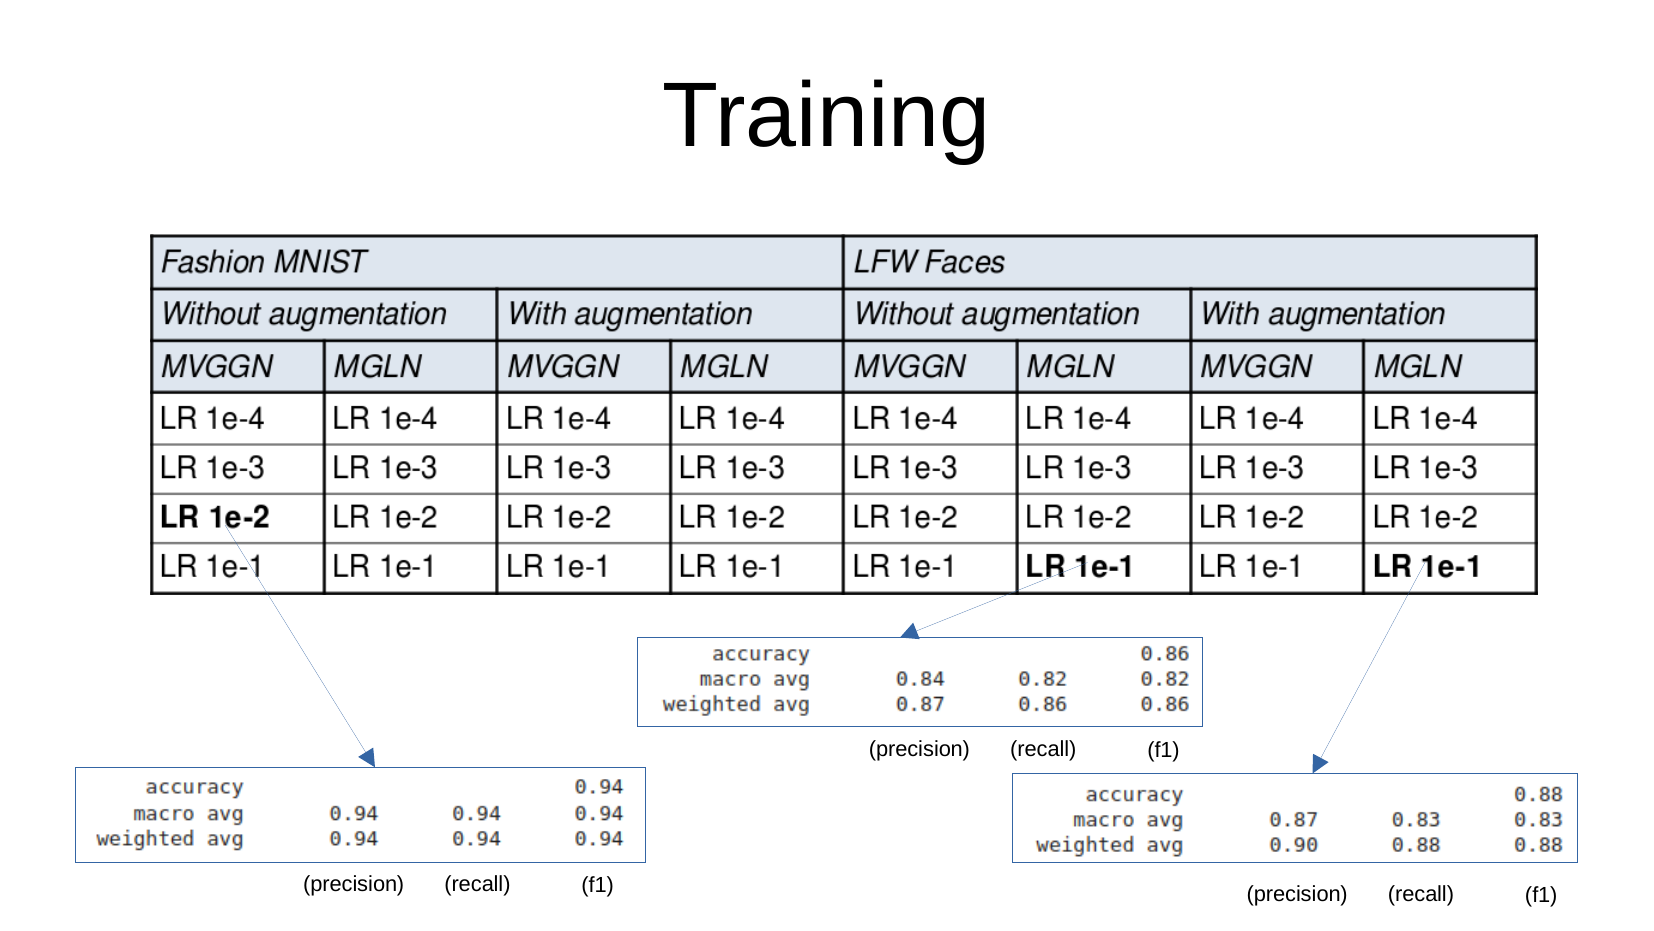

# Training
(precision)
(recall)
(f1)
(precision)
(recall)
(f1)
(precision)
(recall)
(f1)